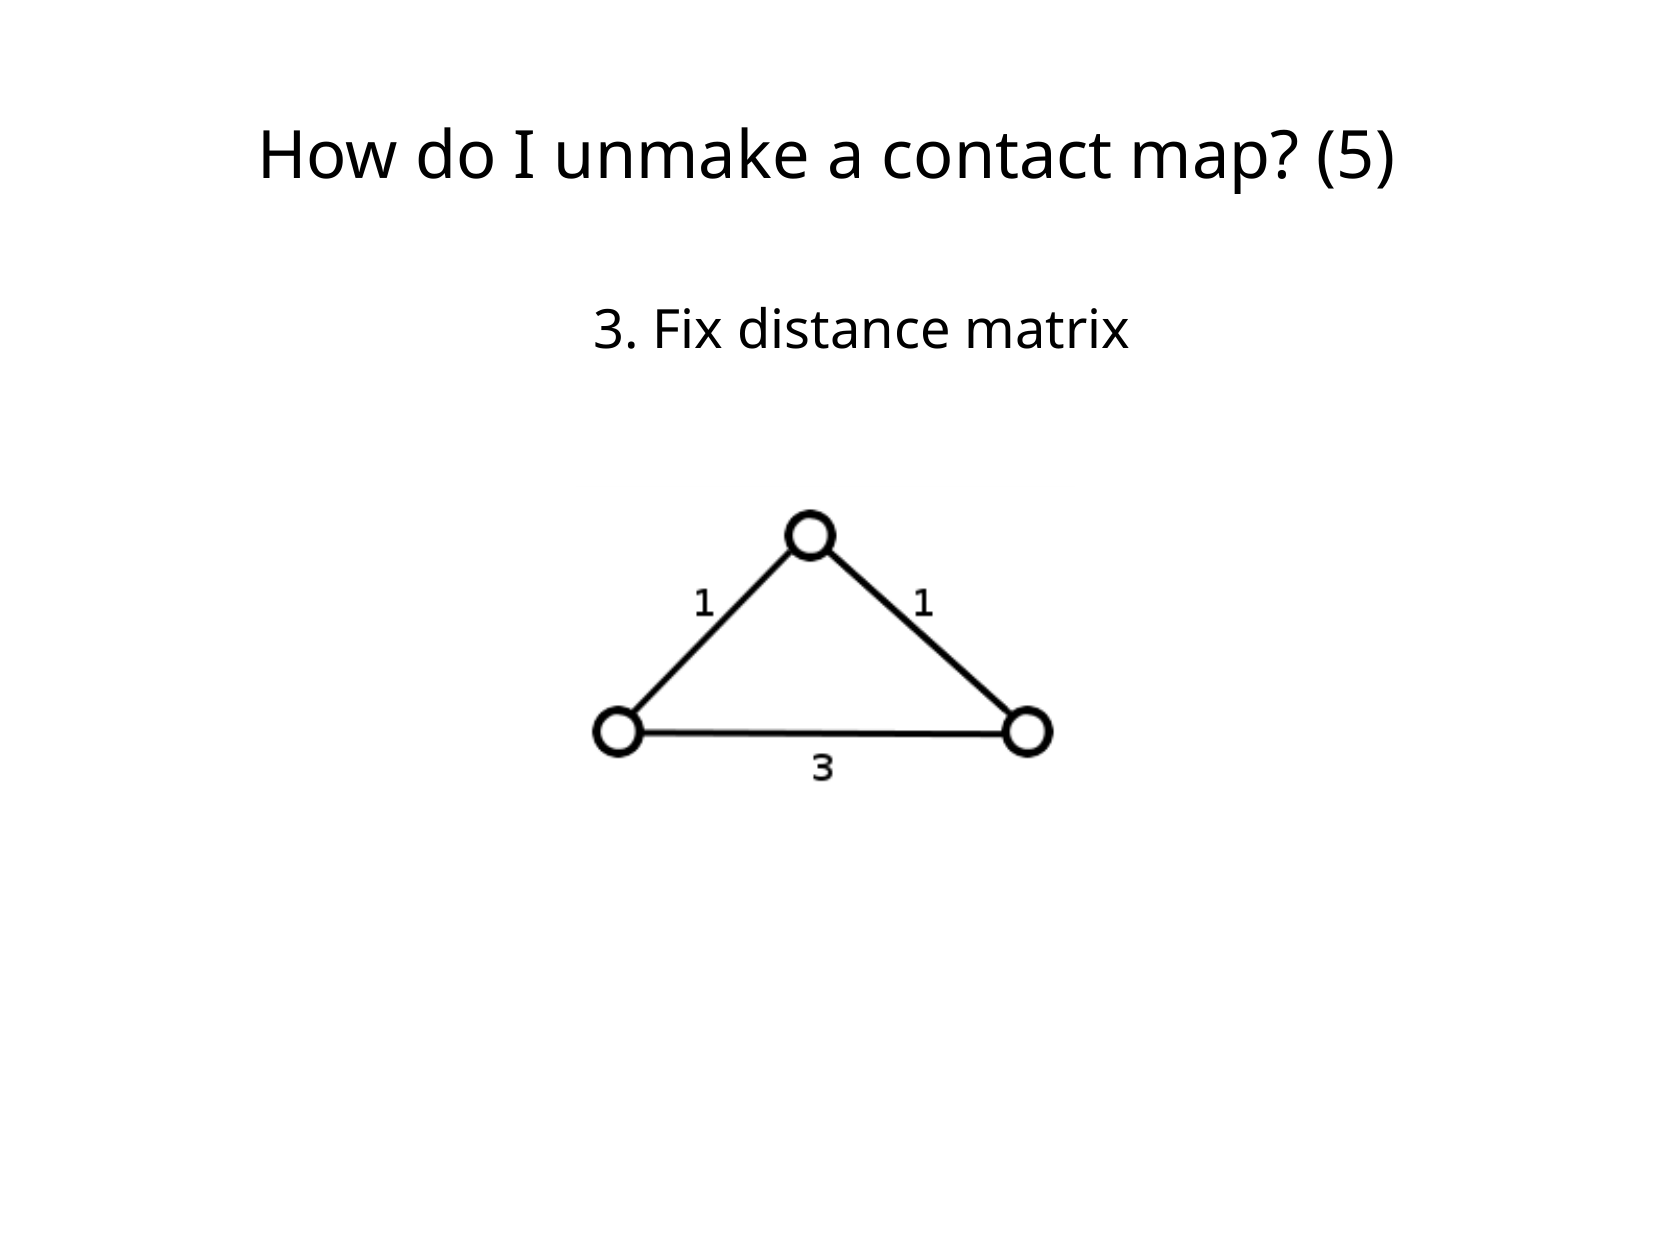

# How do I unmake a contact map? (5)
3. Fix distance matrix